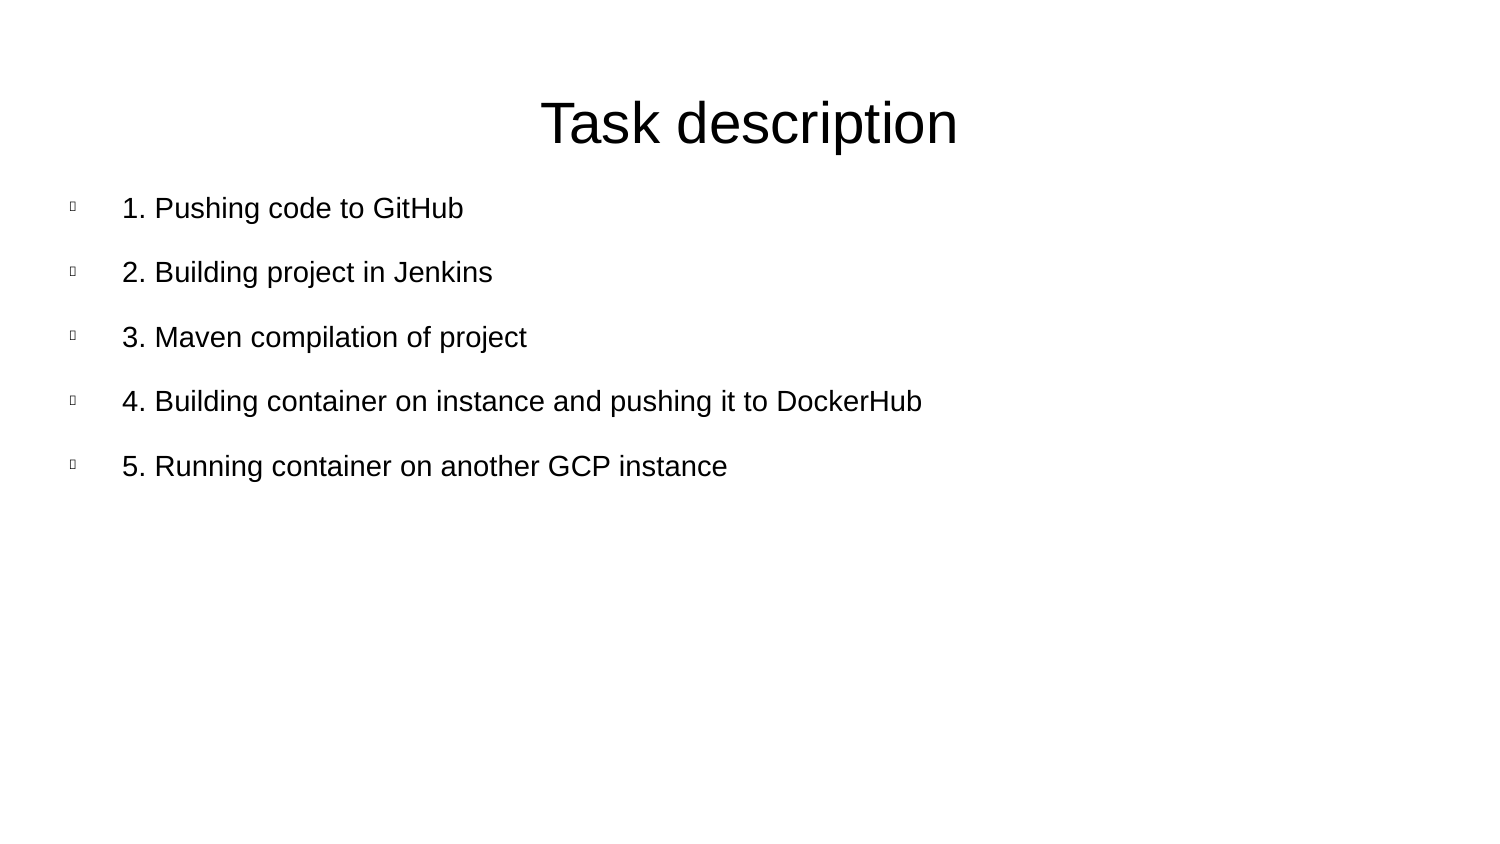

Task description
1. Pushing code to GitHub
2. Building project in Jenkins
3. Maven compilation of project
4. Building container on instance and pushing it to DockerHub
5. Running container on another GCP instance